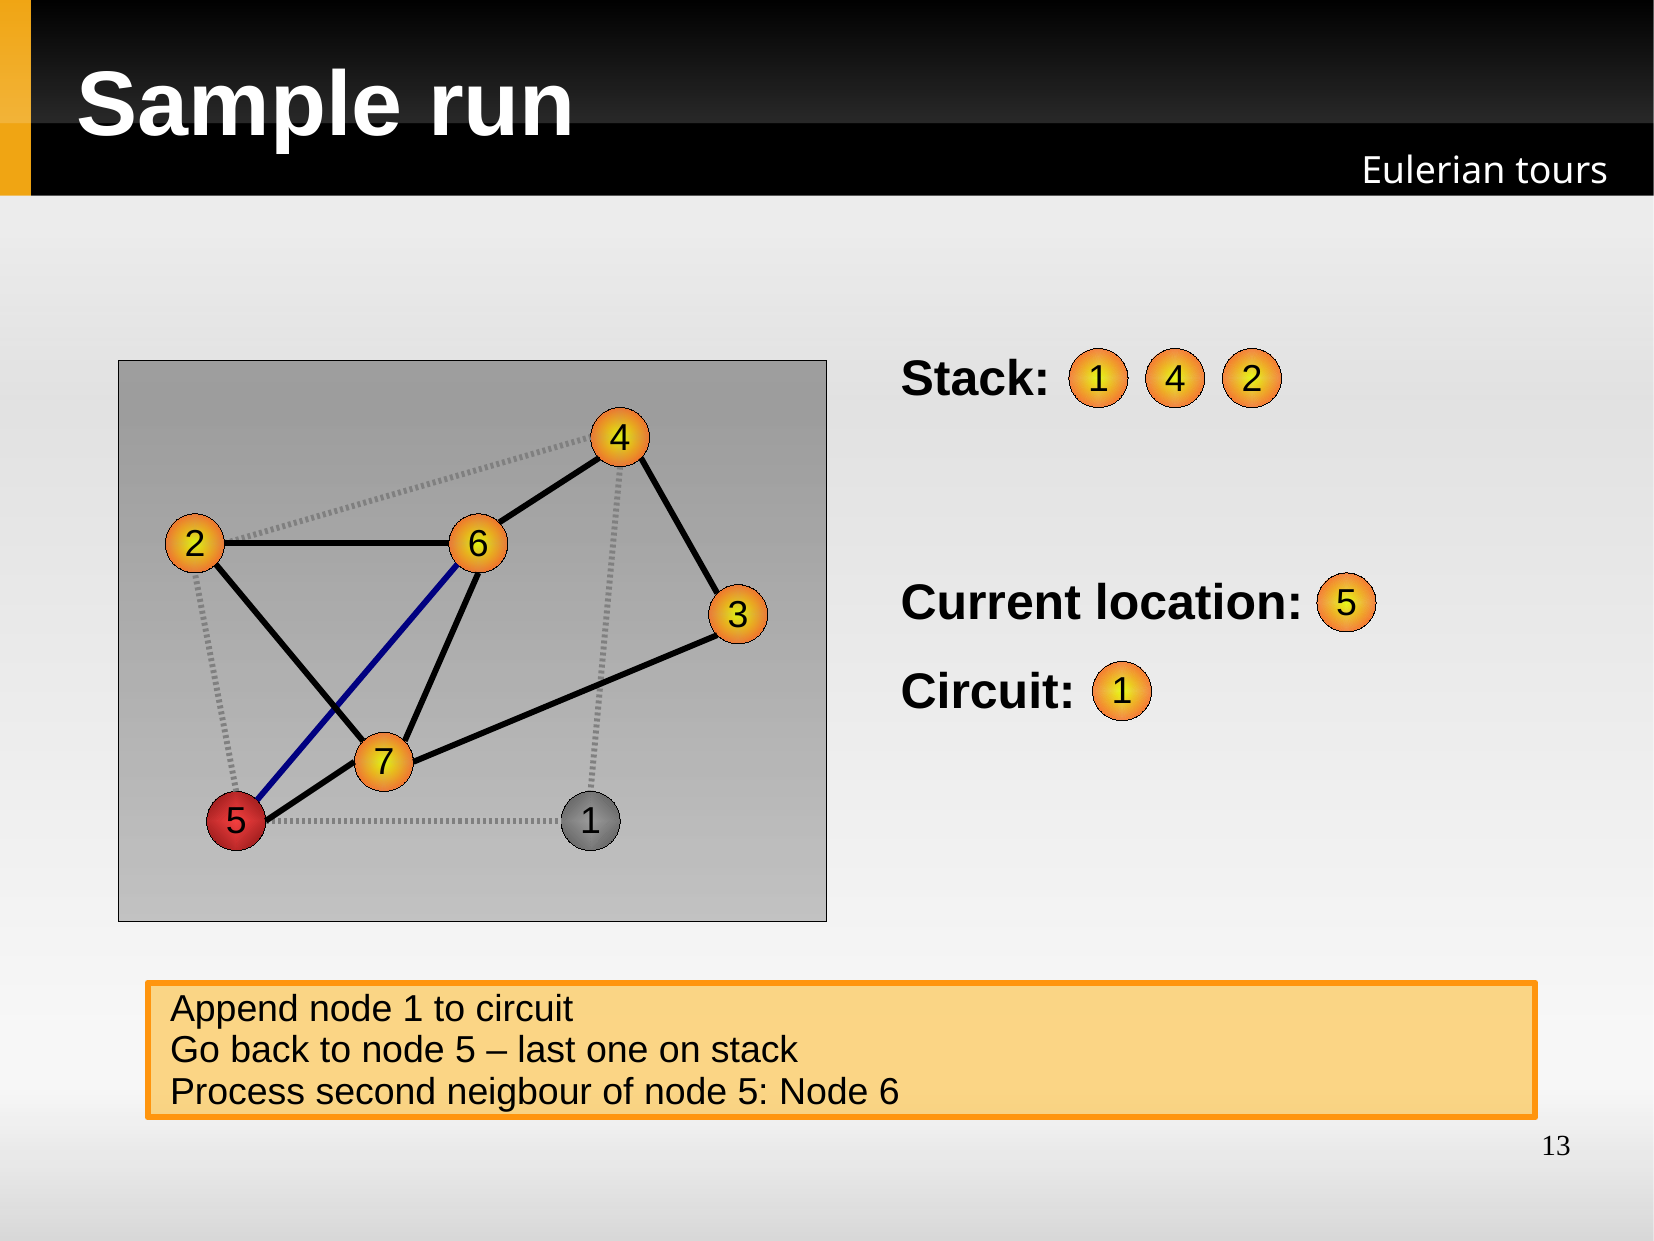

# Sample run
Stack:
1
4
2
4
2
6
Current location:
5
3
Circuit:
1
7
5
1
 Append node 1 to circuit
 Go back to node 5 – last one on stack
 Process second neigbour of node 5: Node 6
13